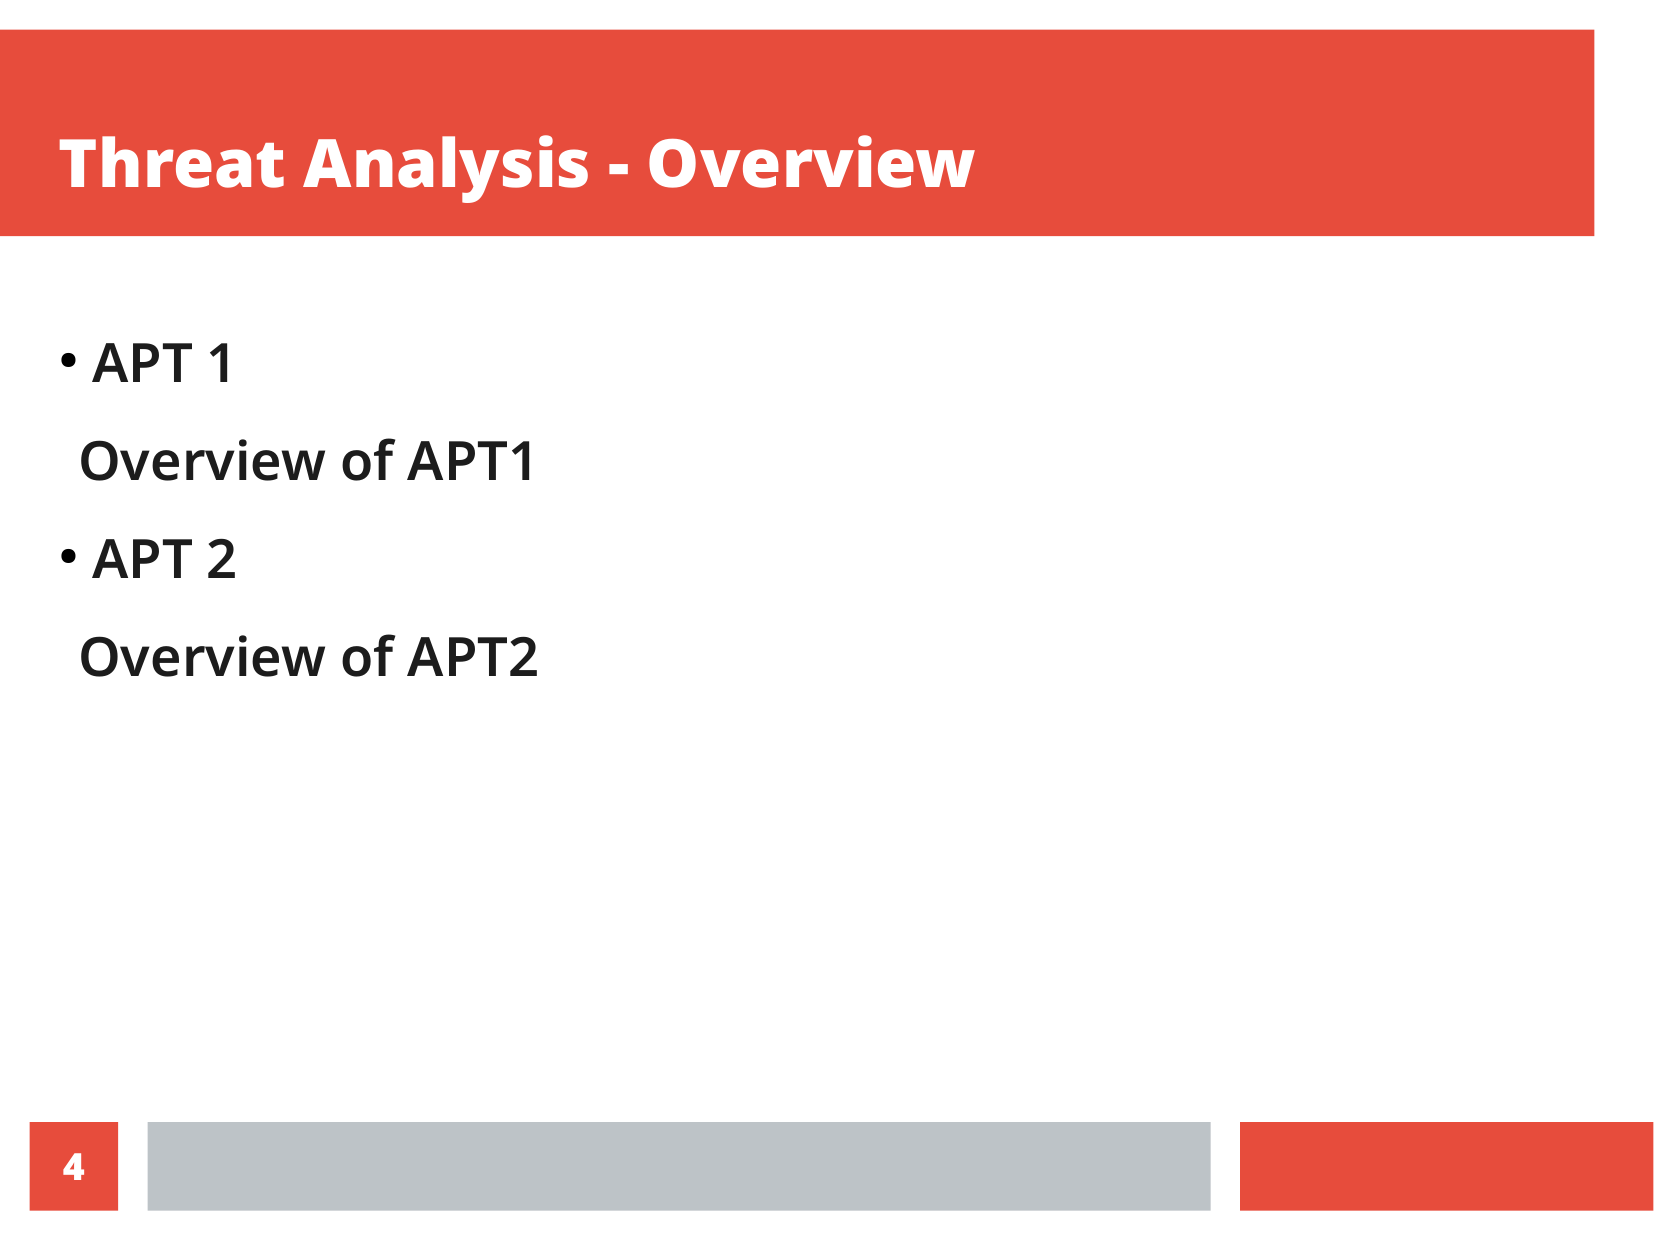

# Threat Analysis - Overview
 APT 1
Overview of APT1
 APT 2
Overview of APT2
4